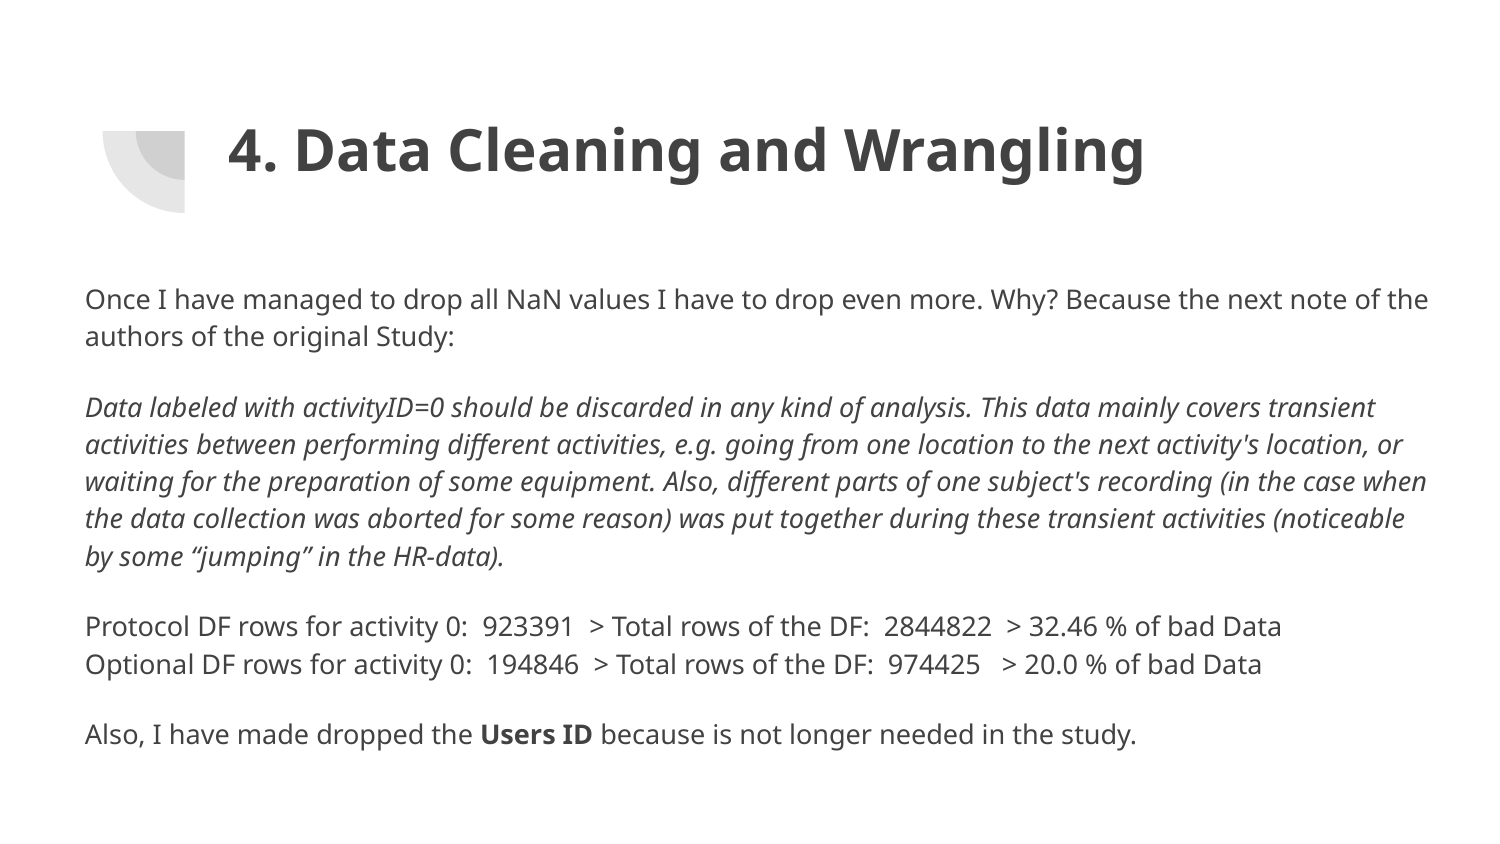

# 4. Data Cleaning and Wrangling
Once I have managed to drop all NaN values I have to drop even more. Why? Because the next note of the authors of the original Study:
Data labeled with activityID=0 should be discarded in any kind of analysis. This data mainly covers transient activities between performing different activities, e.g. going from one location to the next activity's location, or waiting for the preparation of some equipment. Also, different parts of one subject's recording (in the case when the data collection was aborted for some reason) was put together during these transient activities (noticeable by some “jumping” in the HR-data).
Protocol DF rows for activity 0: 923391 > Total rows of the DF: 2844822 > 32.46 % of bad Data
Optional DF rows for activity 0: 194846 > Total rows of the DF: 974425 > 20.0 % of bad Data
Also, I have made dropped the Users ID because is not longer needed in the study.